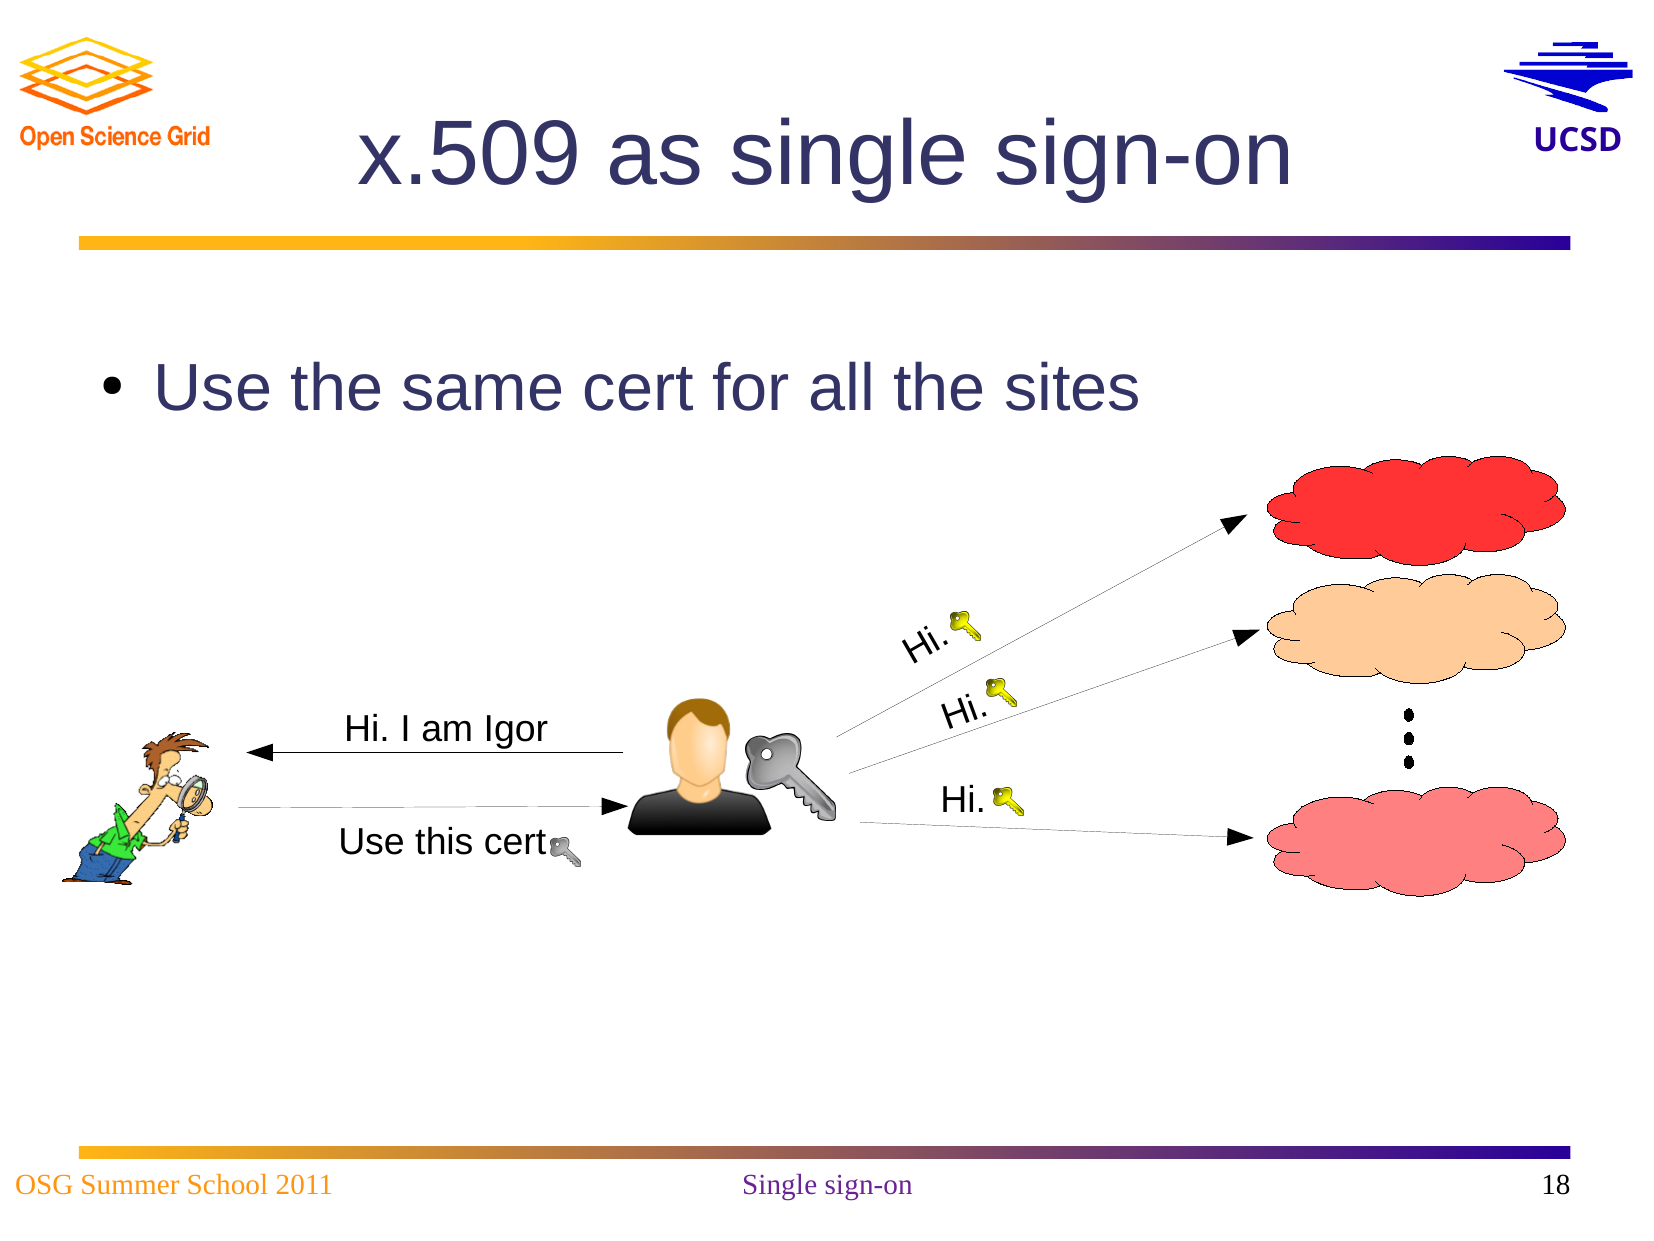

# x.509 as single sign-on
Use the same cert for all the sites
Hi.
Hi.
Hi. I am Igor
Hi.
Use this cert
OSG Summer School 2011
Single sign-on
18